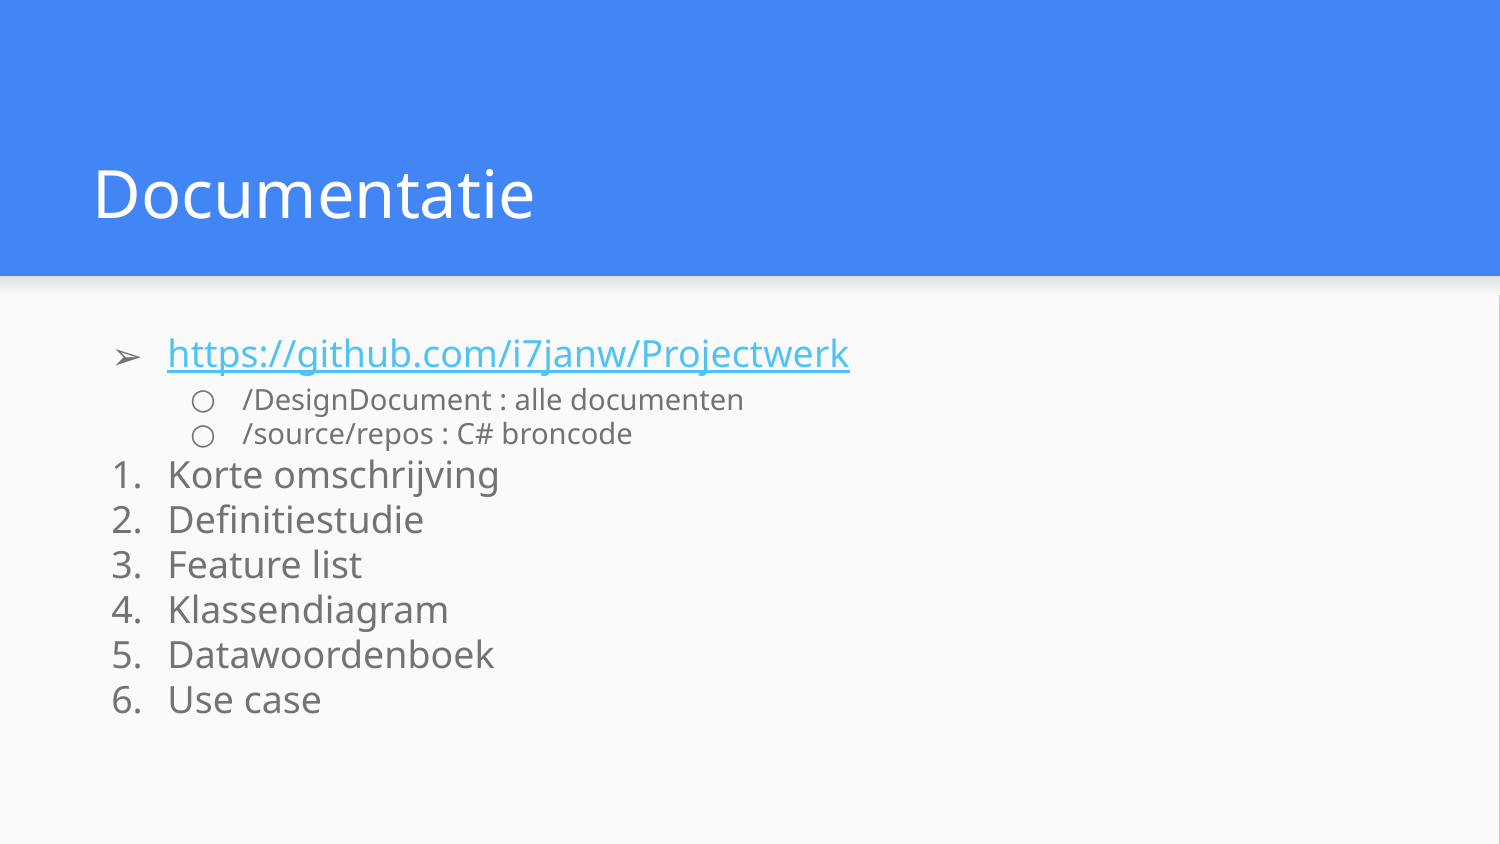

# Documentatie
https://github.com/i7janw/Projectwerk
/DesignDocument : alle documenten
/source/repos : C# broncode
Korte omschrijving
Definitiestudie
Feature list
Klassendiagram
Datawoordenboek
Use case